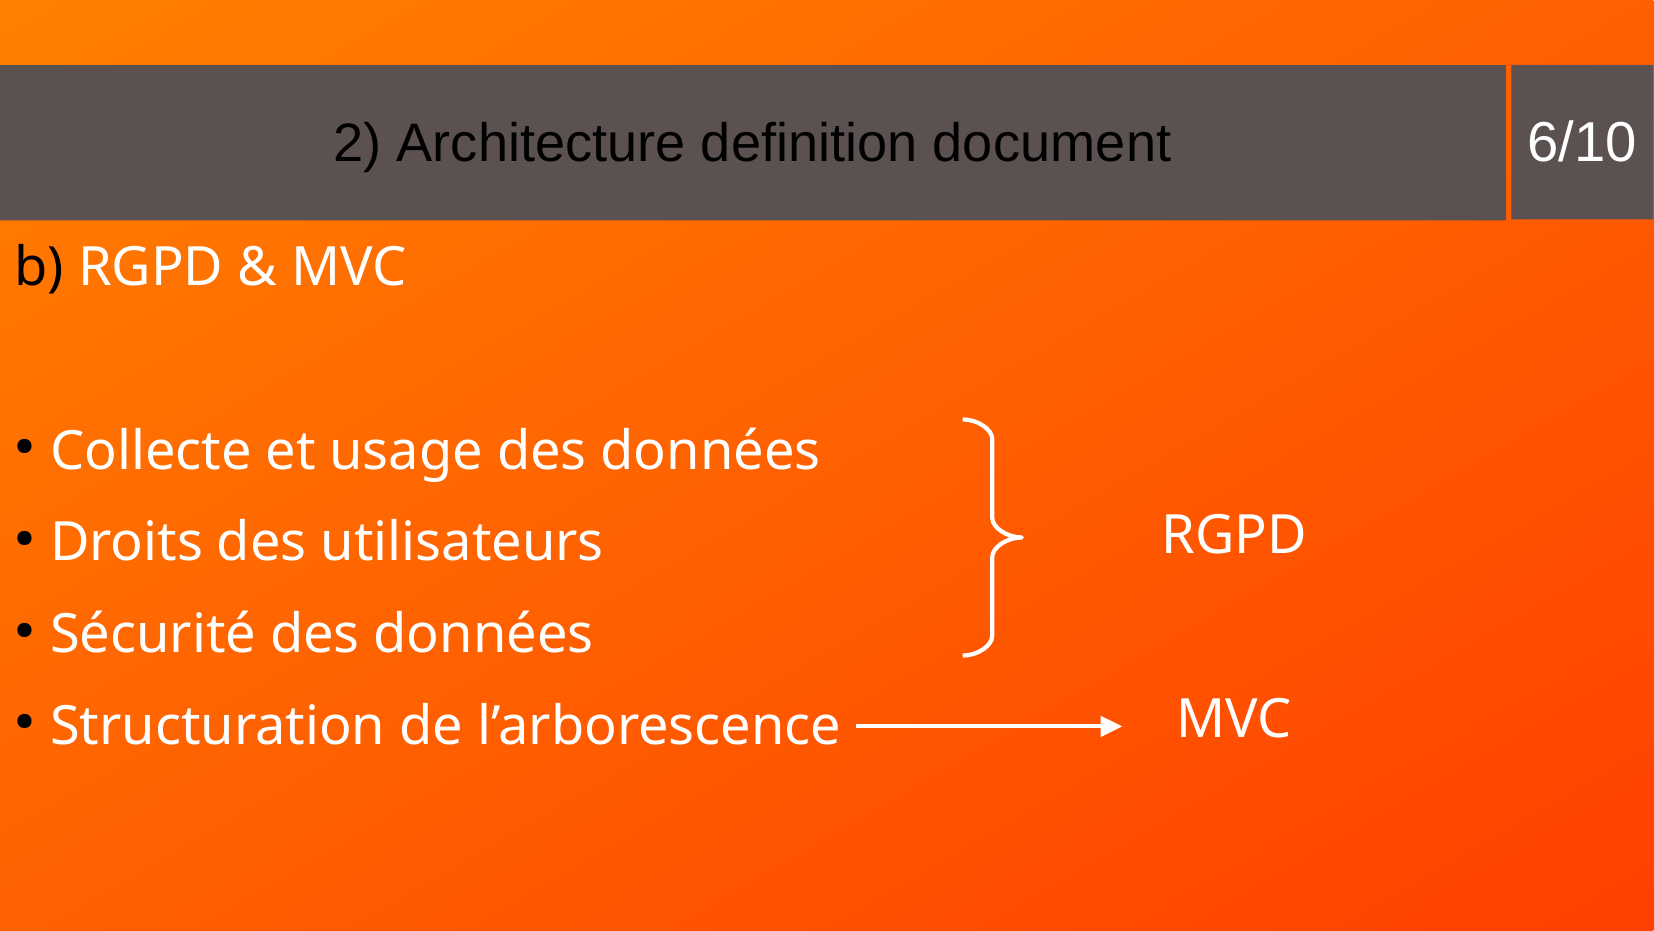

# Architecture definition document
6/10
 RGPD & MVC
Collecte et usage des données
Droits des utilisateurs
Sécurité des données
Structuration de l’arborescence
RGPD
MVC